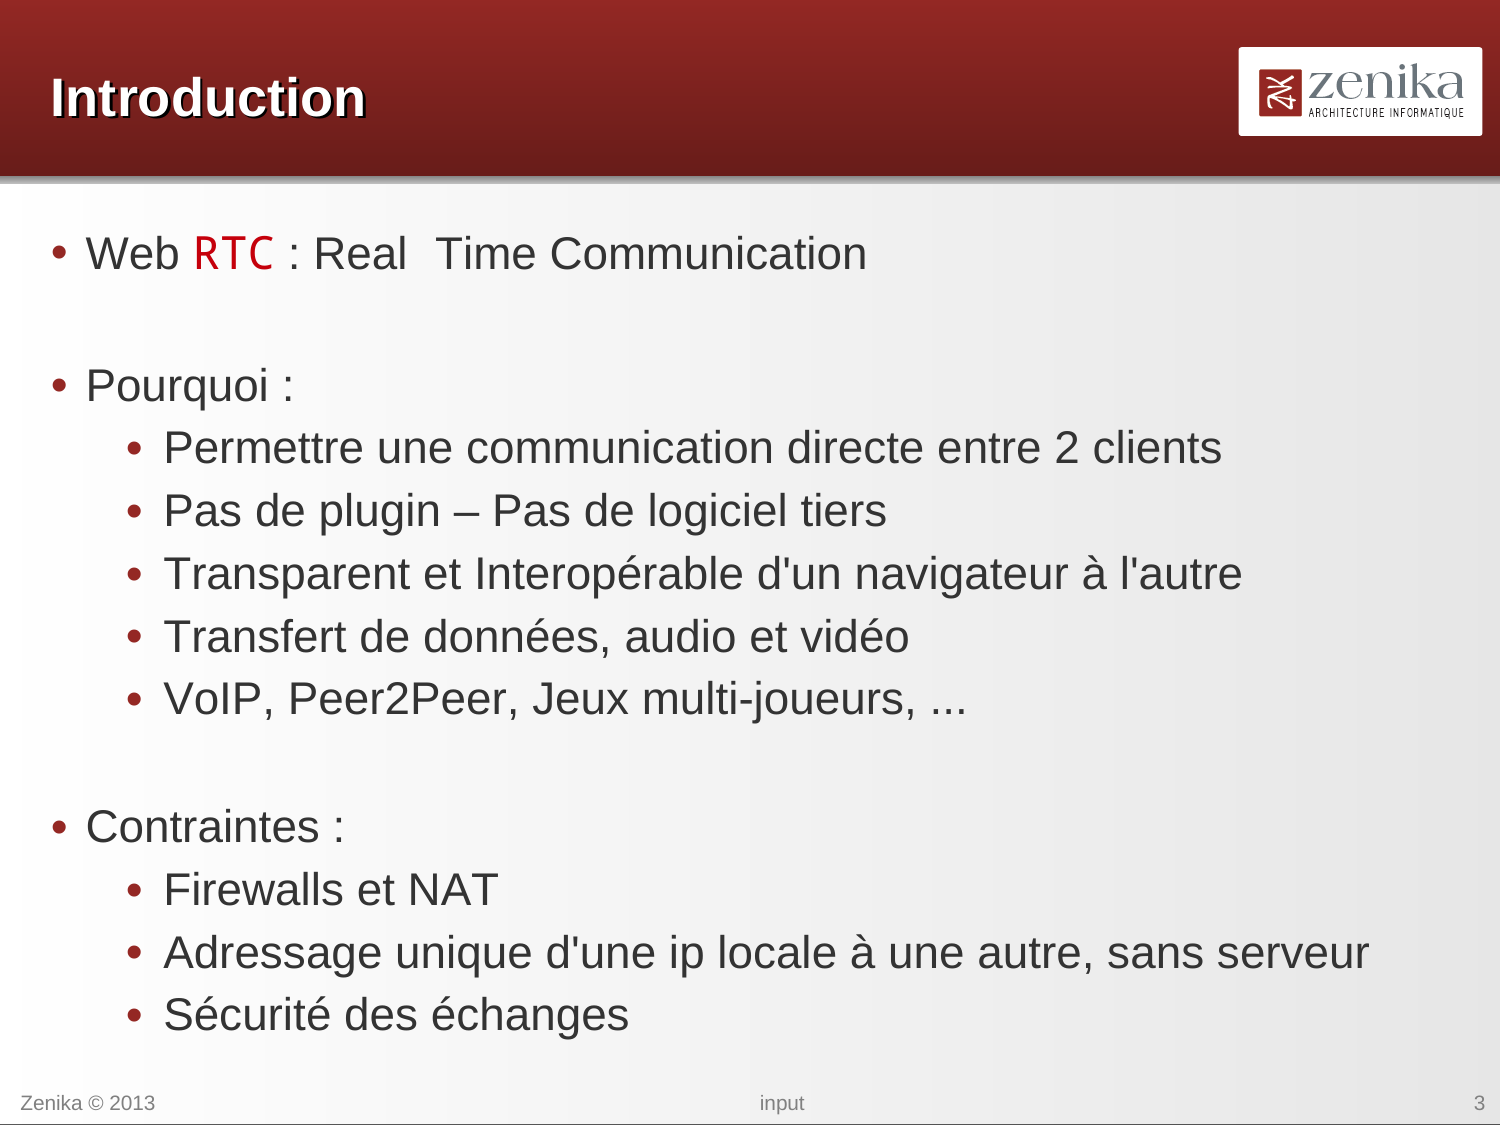

# Introduction
Web RTC : Real Time Communication
Pourquoi :
Permettre une communication directe entre 2 clients
Pas de plugin – Pas de logiciel tiers
Transparent et Interopérable d'un navigateur à l'autre
Transfert de données, audio et vidéo
VoIP, Peer2Peer, Jeux multi-joueurs, ...
Contraintes :
Firewalls et NAT
Adressage unique d'une ip locale à une autre, sans serveur
Sécurité des échanges